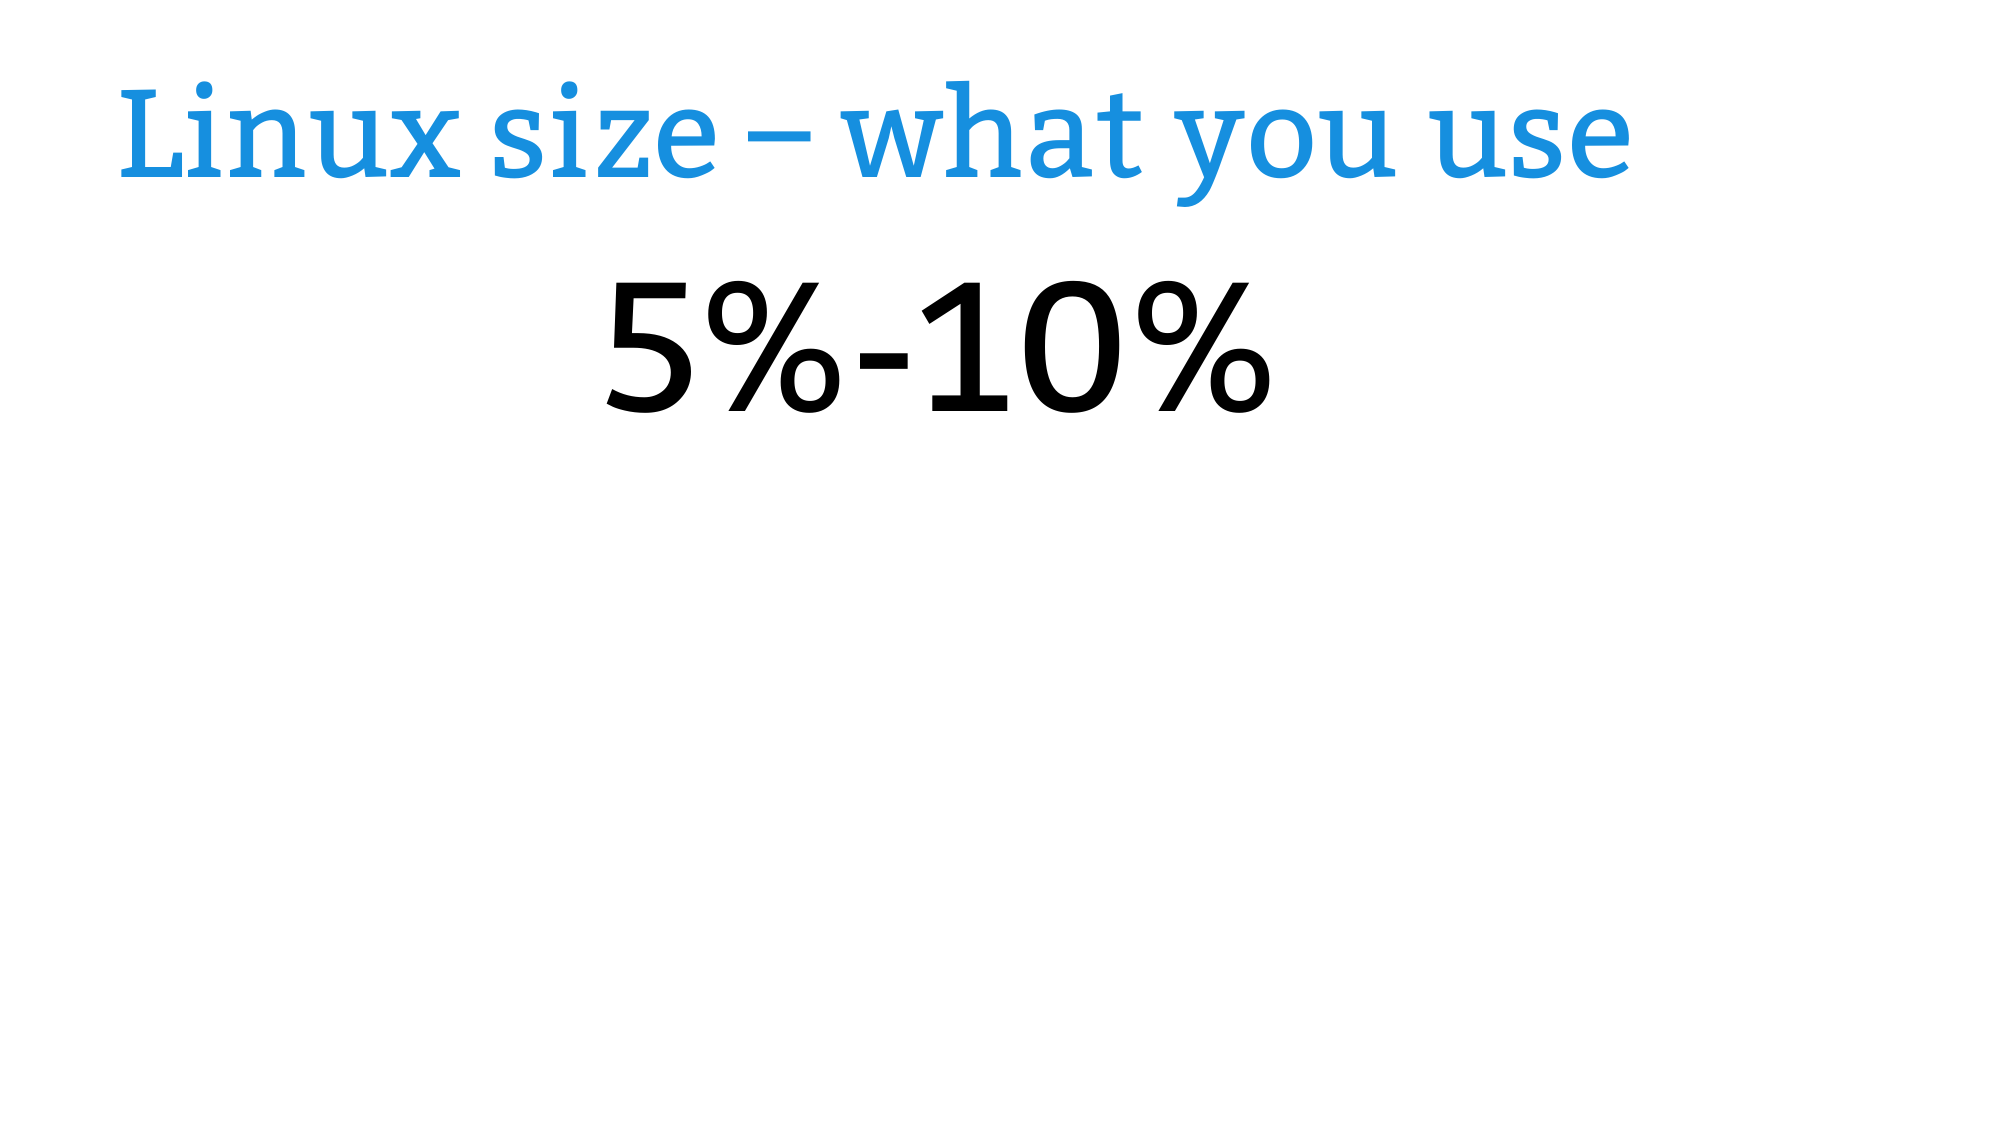

# Linux size – what you use
 5%-10%